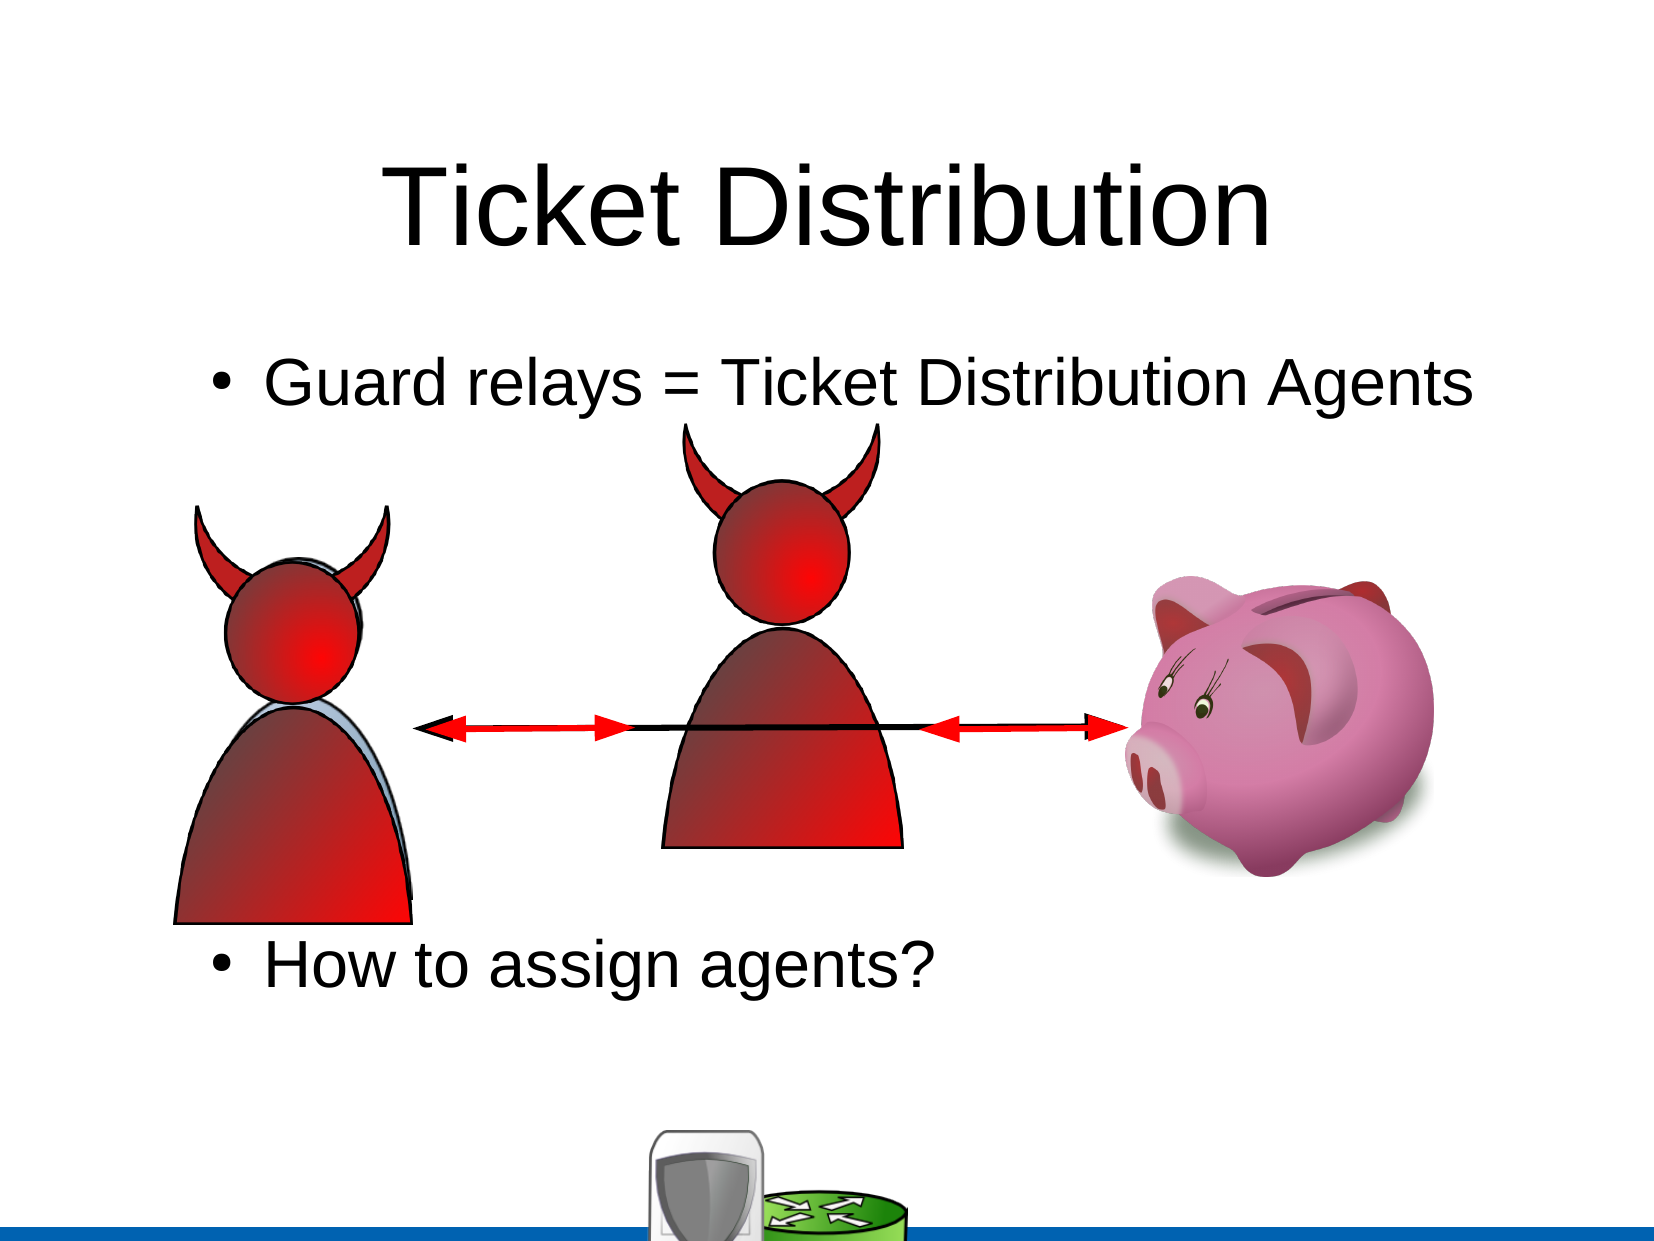

# Ticket Distribution
Guard relays = Ticket Distribution Agents
How to assign agents?